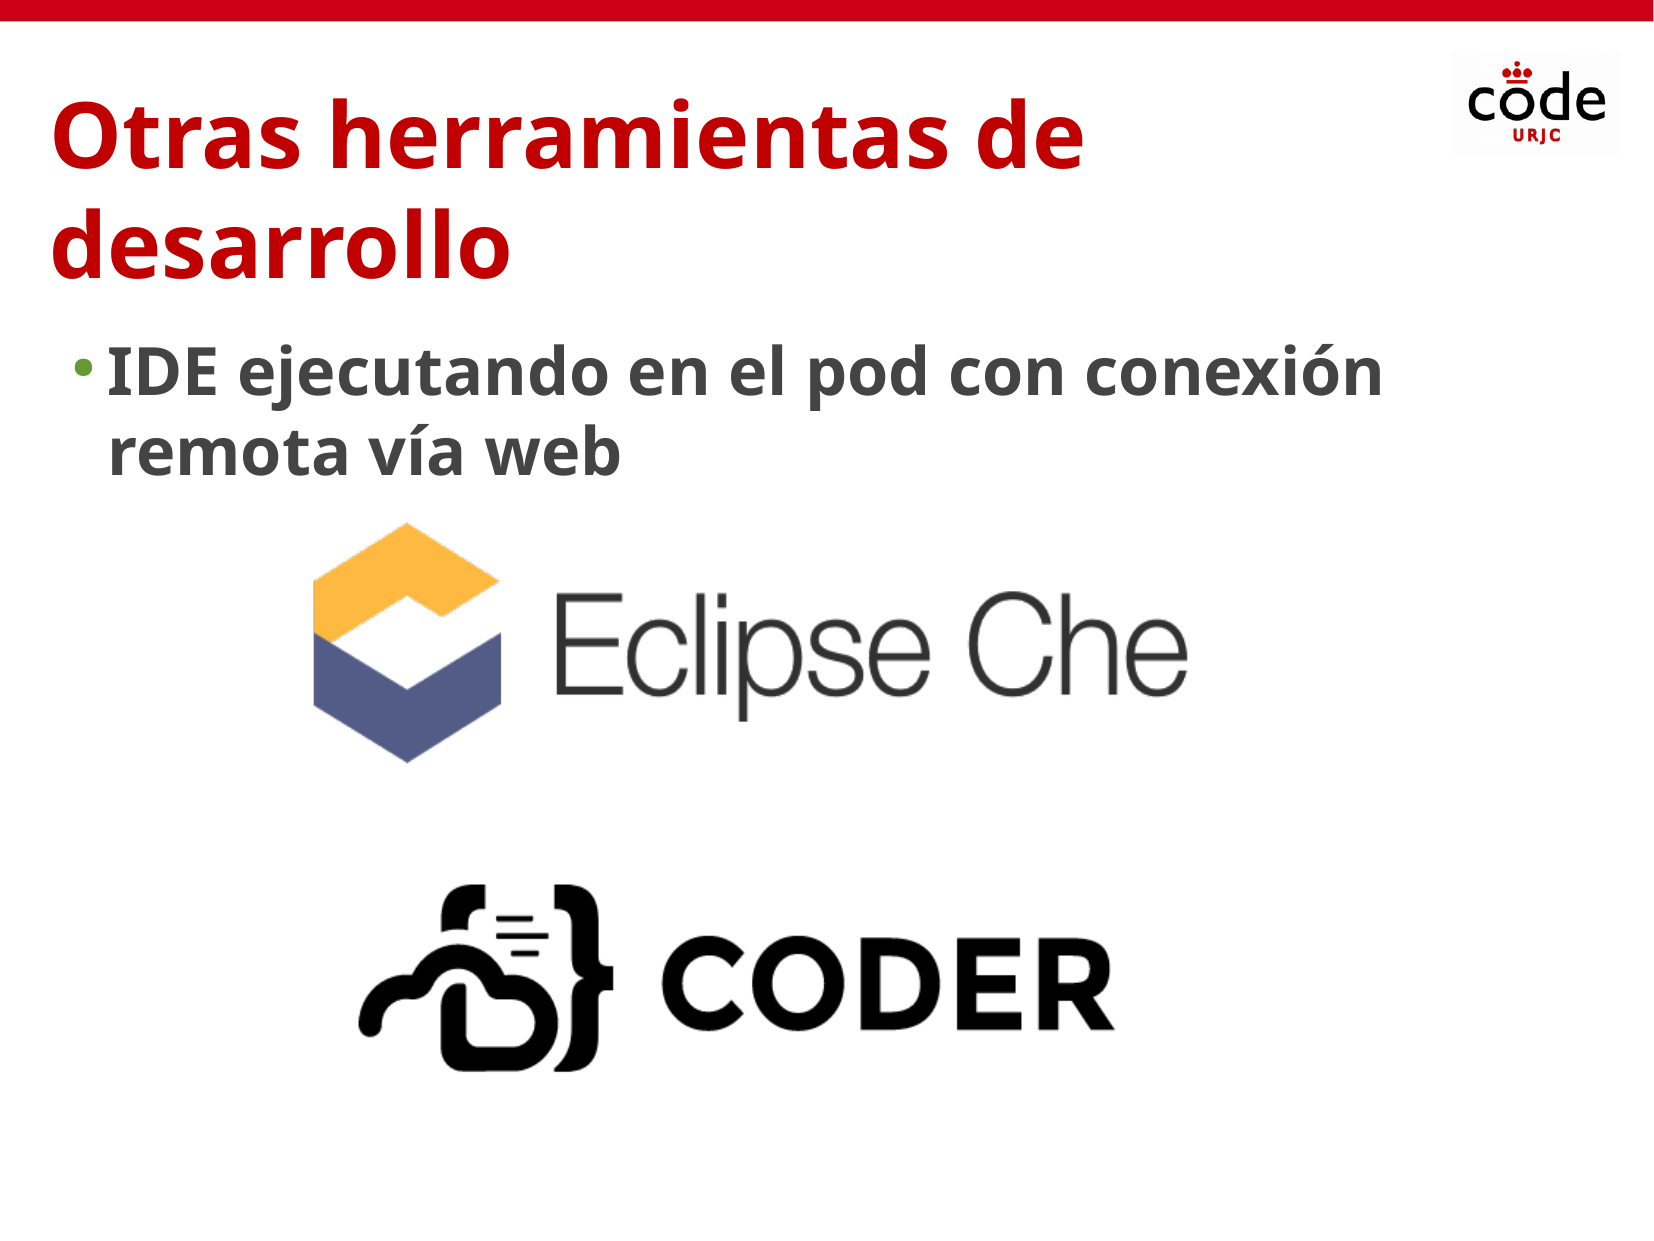

# Otras herramientas de desarrollo
IDE ejecutando en el pod con conexión remota vía web